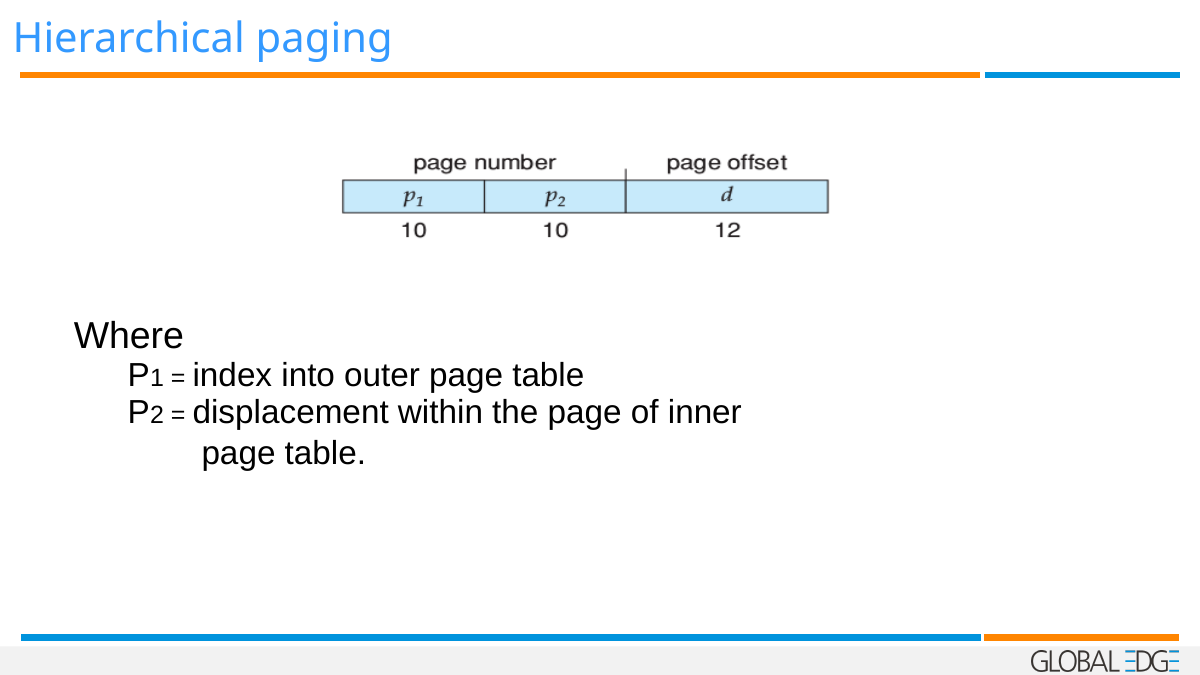

# Hierarchical paging
Where
 P1 = index into outer page table
 P2 = displacement within the page of inner
 page table.